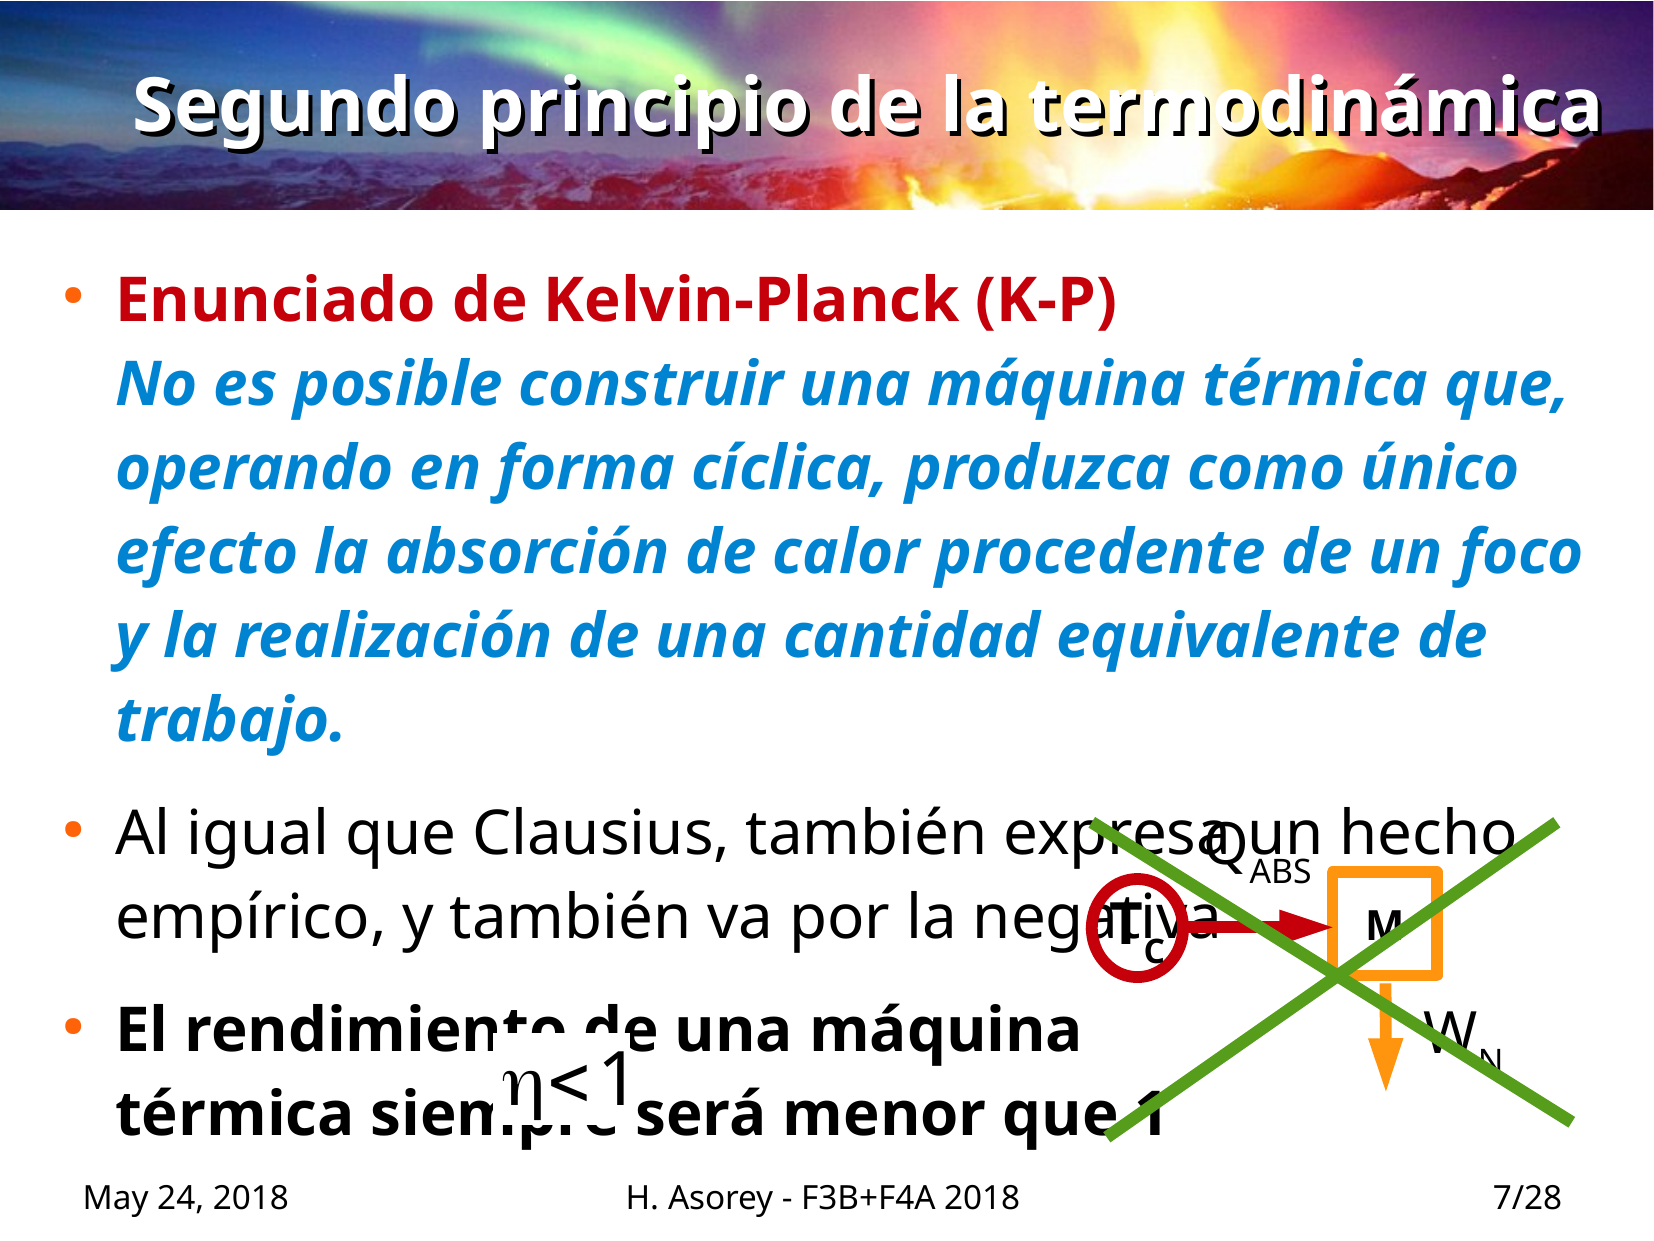

# Segundo principio de la termodinámica
Enunciado de Kelvin-Planck (K-P)
No es posible construir una máquina térmica que, operando en forma cíclica, produzca como único efecto la absorción de calor procedente de un foco y la realización de una cantidad equivalente de trabajo.
Al igual que Clausius, también expresa un hecho empírico, y también va por la negativa
El rendimiento de una máquina
térmica siempre será menor que 1
M
TC
QABS
WN
May 24, 2018
H. Asorey - F3B+F4A 2018
7